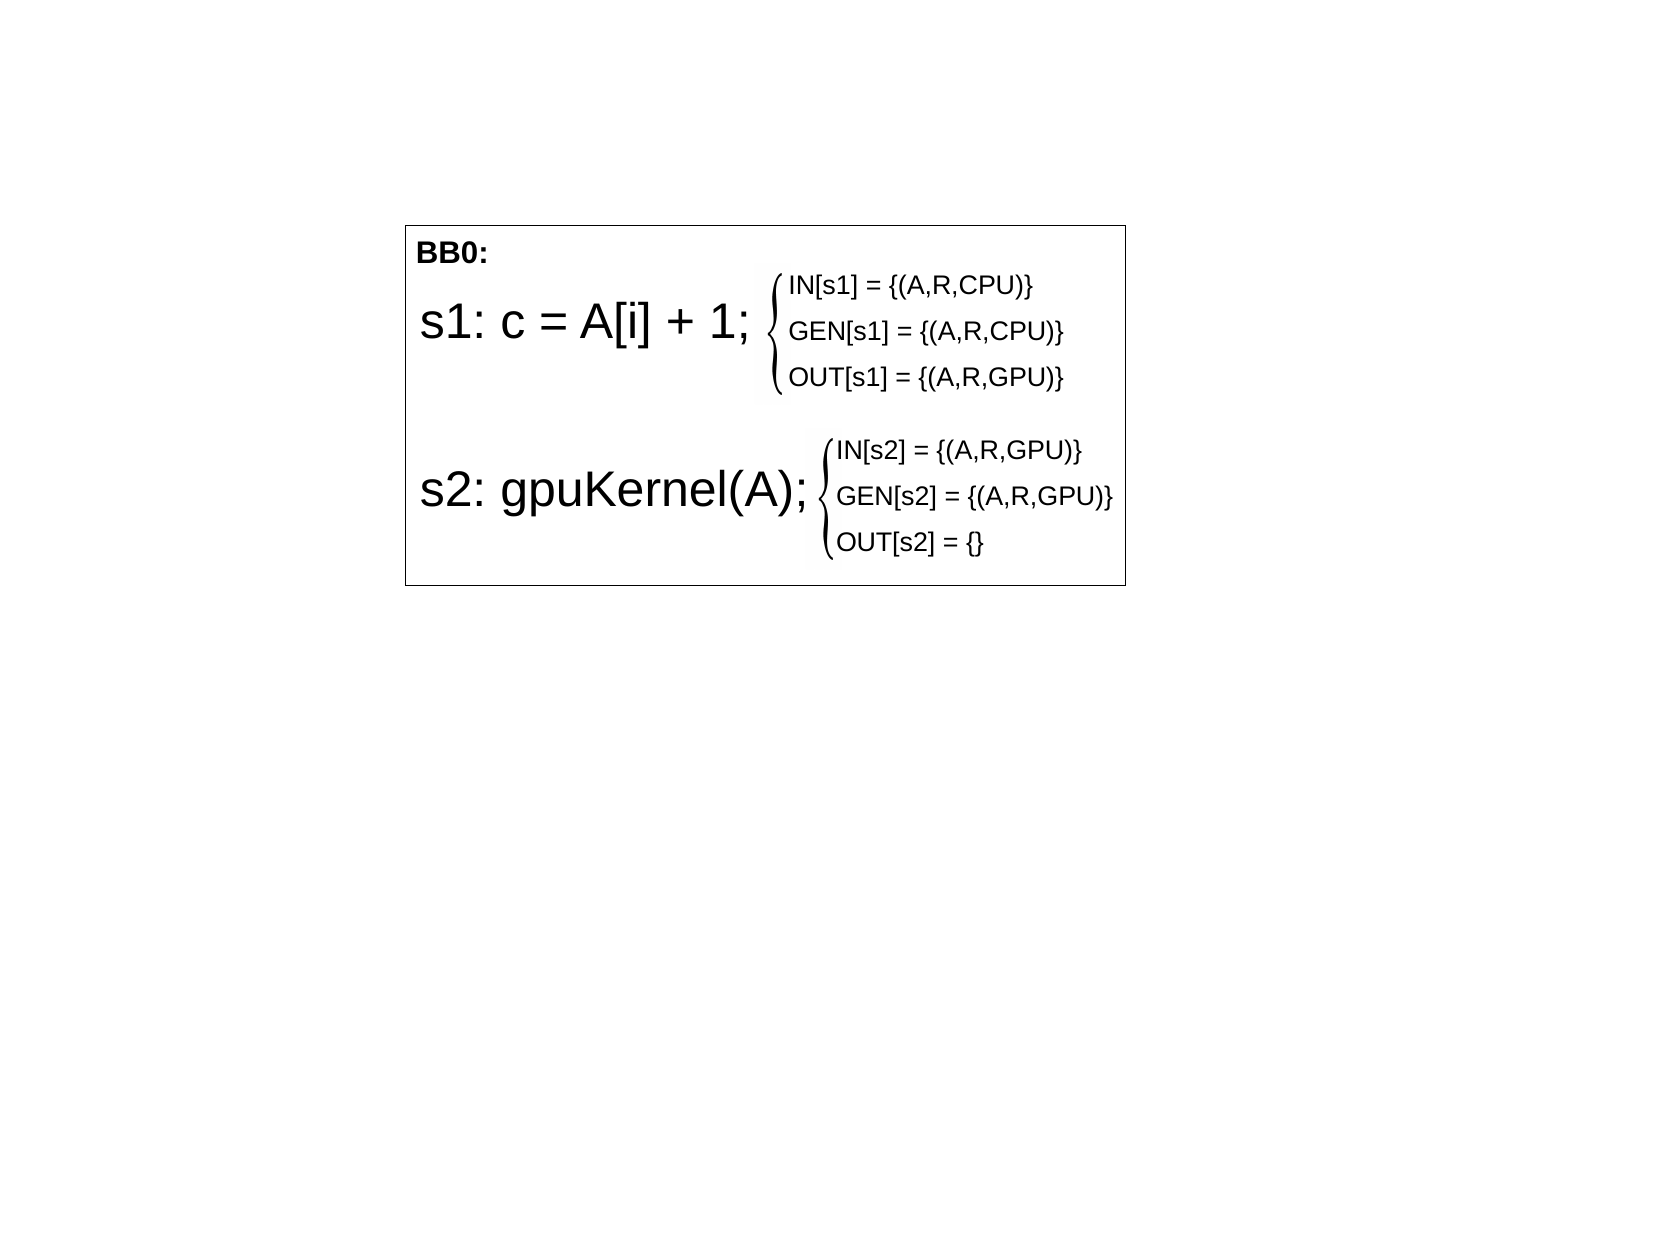

s1: c = A[i] + 1;
s2: gpuKernel(A);
# BB0:
IN[s1] = {(A,R,CPU)}
GEN[s1] = {(A,R,CPU)}
OUT[s1] = {(A,R,GPU)}
IN[s2] = {(A,R,GPU)}
GEN[s2] = {(A,R,GPU)}
OUT[s2] = {}